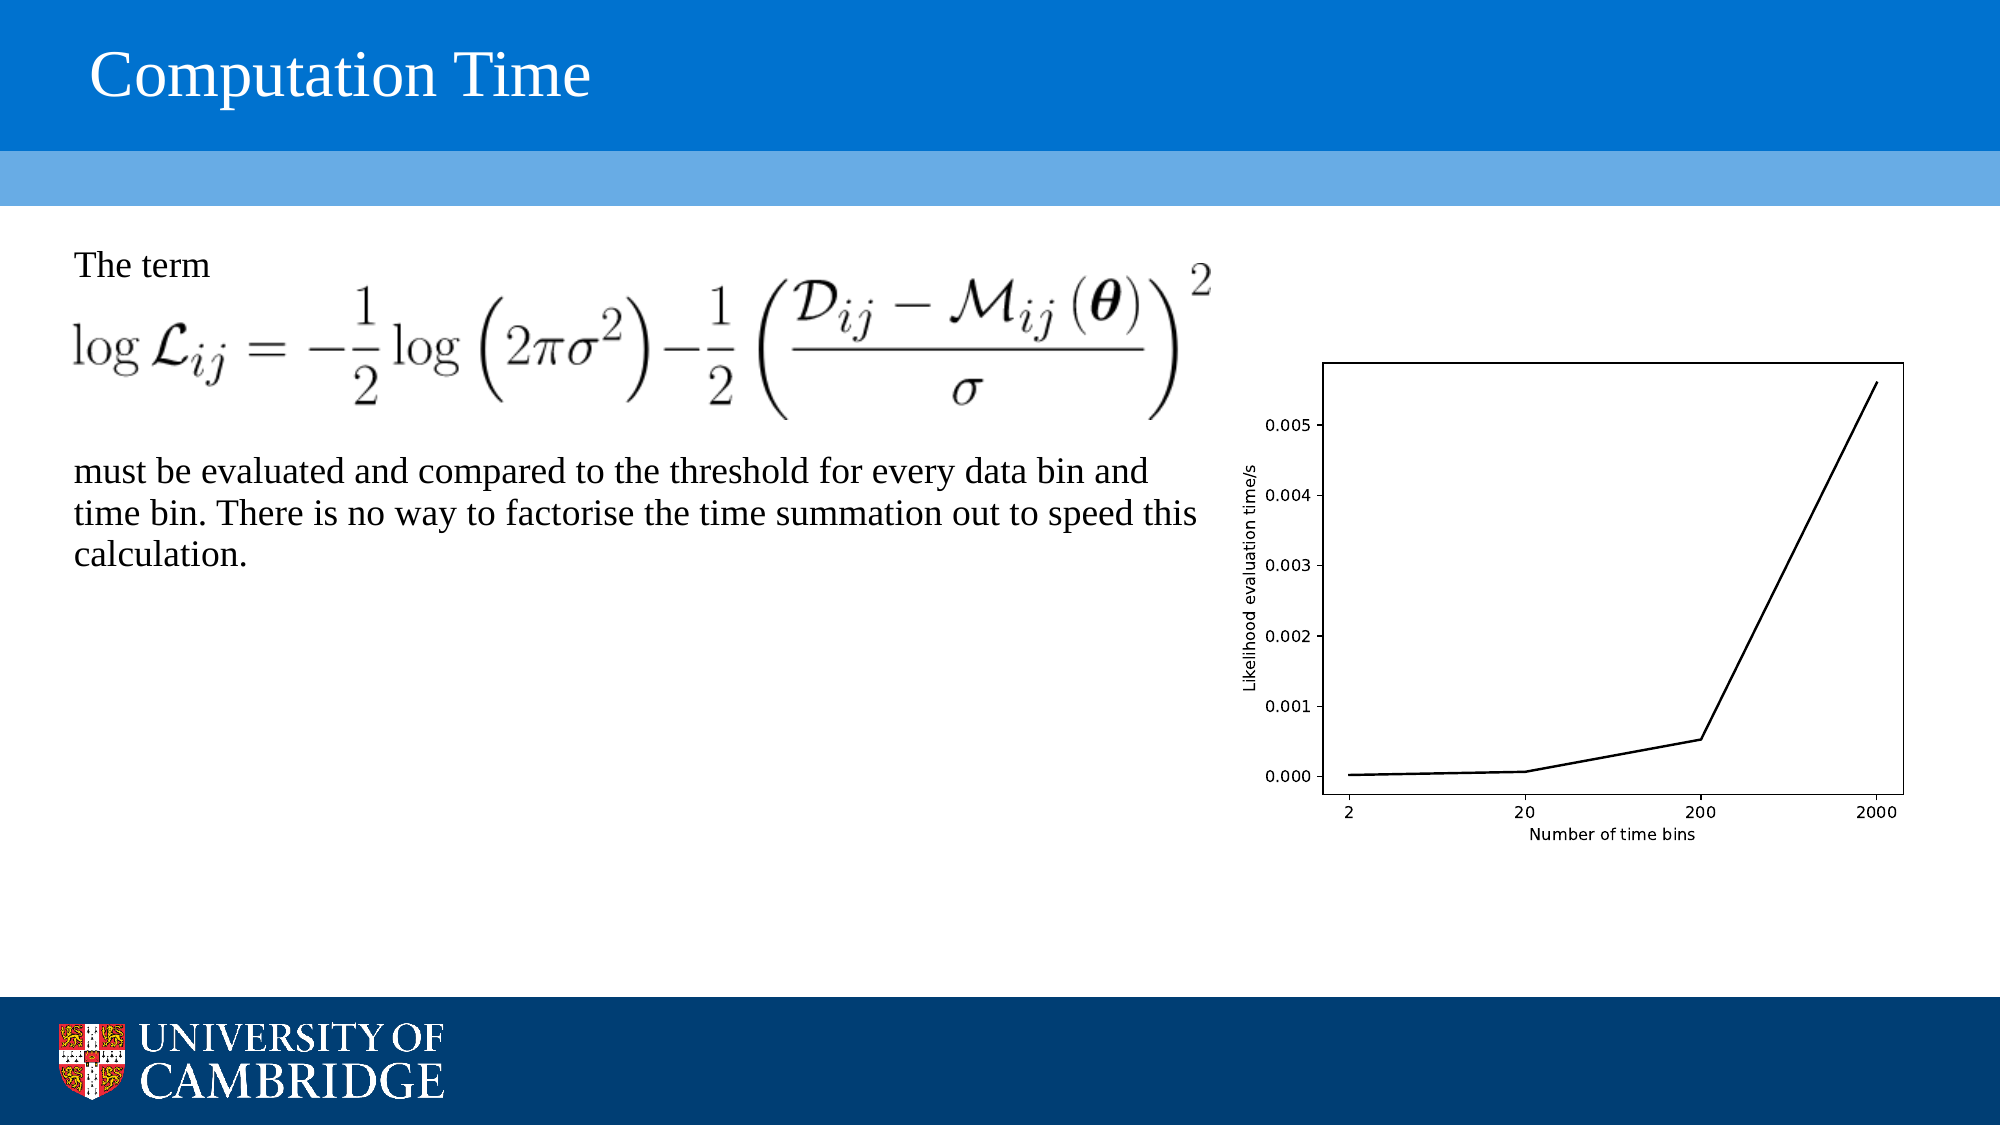

# Computation Time
The term
must be evaluated and compared to the threshold for every data bin and time bin. There is no way to factorise the time summation out to speed this calculation.